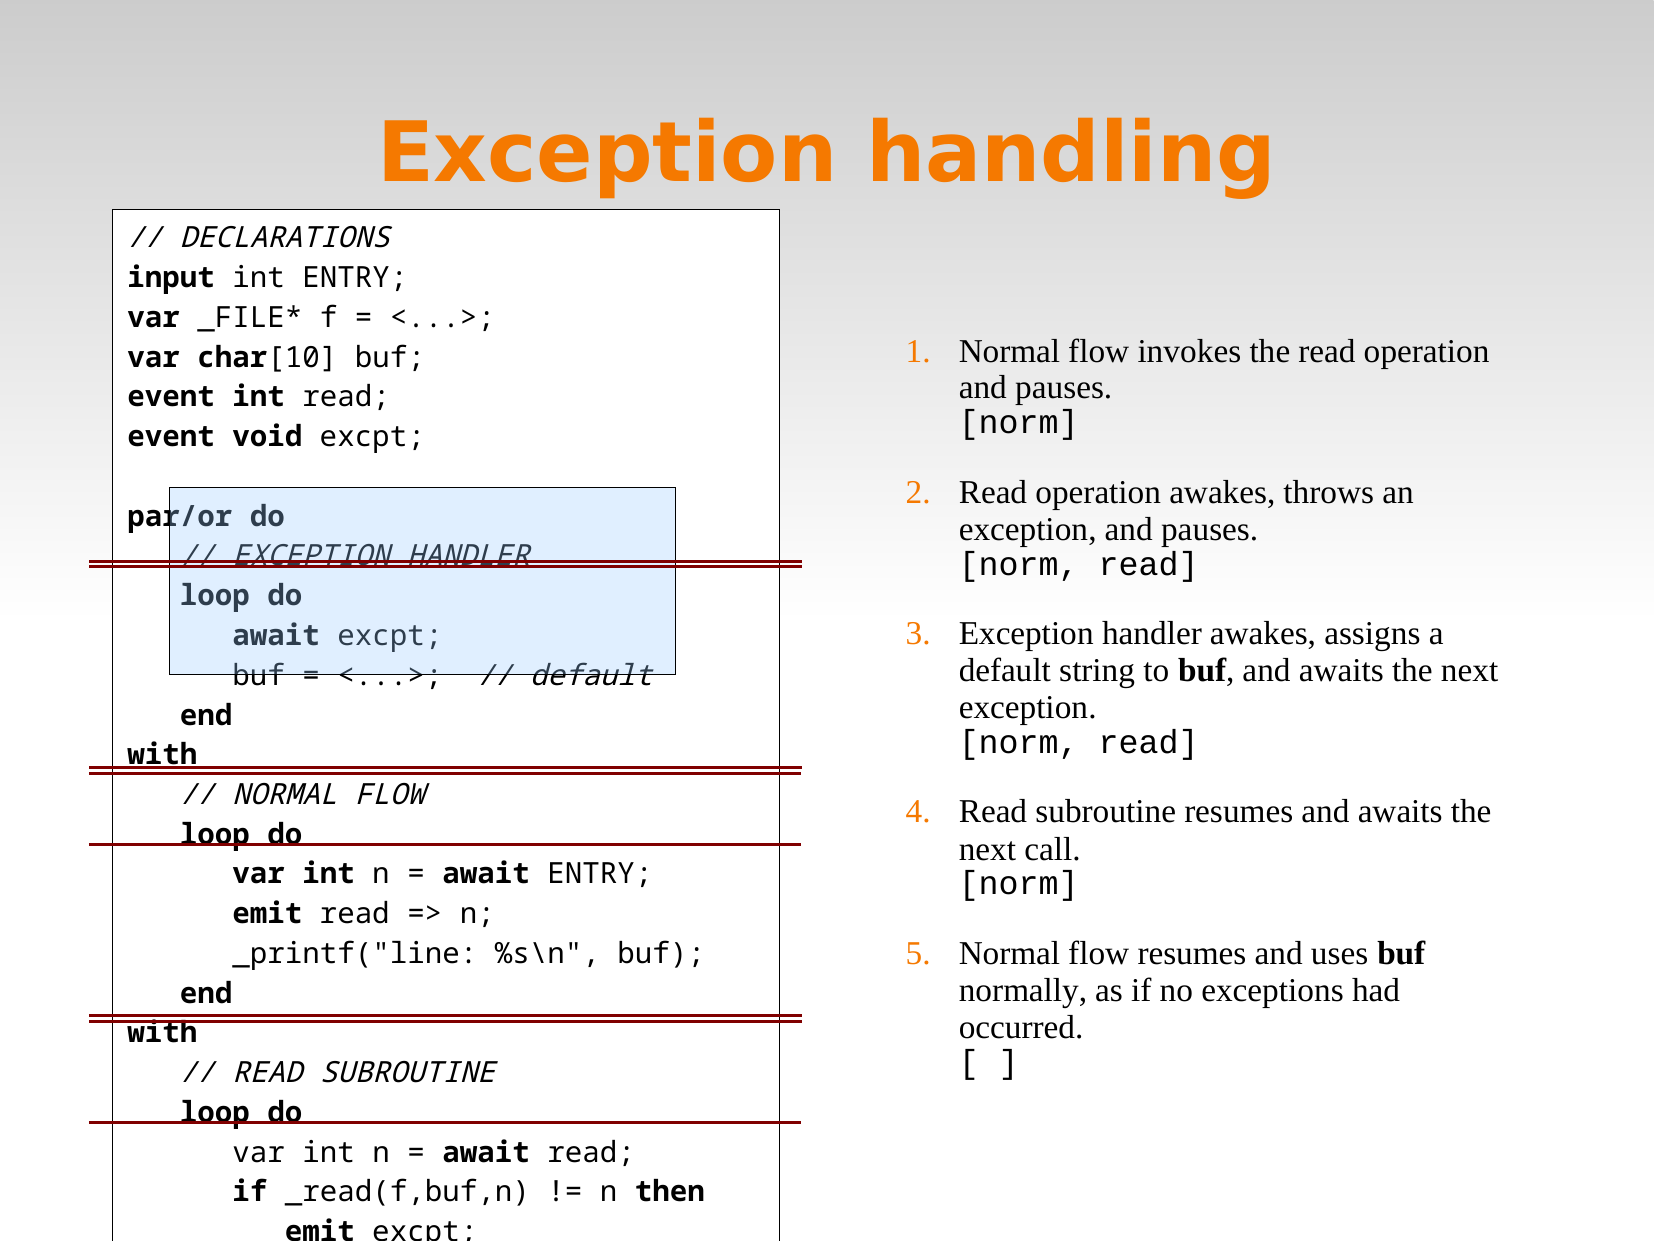

# Exception handling
// DECLARATIONS
input int ENTRY;
var _FILE* f = <...>;
var char[10] buf;
event int read;
event void excpt;
par/or do
 // EXCEPTION HANDLER
 loop do
 await excpt;
 buf = <...>; // default
 end
with
 // NORMAL FLOW
 loop do
 var int n = await ENTRY;
 emit read => n;
 _printf("line: %s\n", buf);
 end
with
 // READ SUBROUTINE
 loop do
 var int n = await read;
 if _read(f,buf,n) != n then
 emit excpt;
 end
 end
end
Normal flow invokes the read operation and pauses. [norm]
Read operation awakes, throws an exception, and pauses. [norm, read]
Exception handler awakes, assigns a default string to buf, and awaits the next exception. [norm, read]
Read subroutine resumes and awaits the next call. [norm]
Normal flow resumes and uses buf normally, as if no exceptions had occurred. [ ]